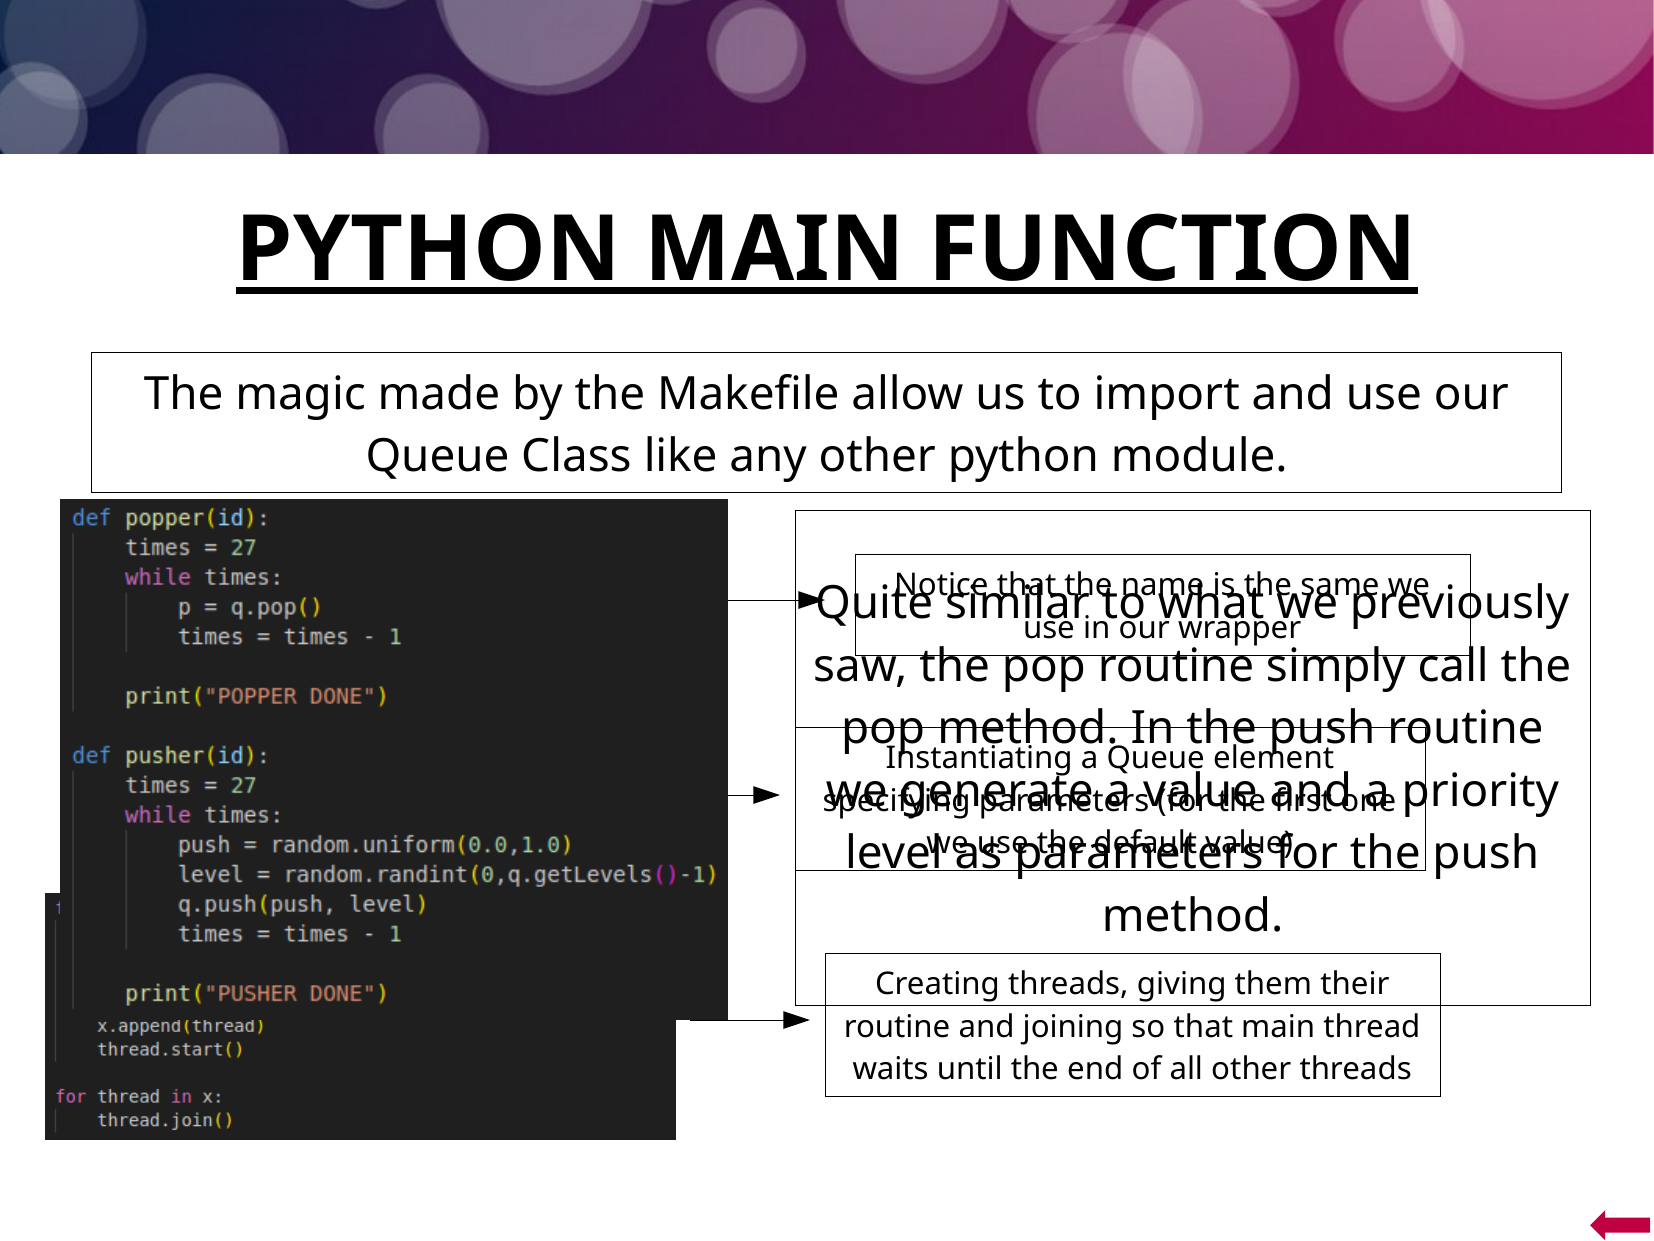

# PYTHON MAIN FUNCTION
The magic made by the Makefile allow us to import and use our Queue Class like any other python module.
Quite similar to what we previously saw, the pop routine simply call the pop method. In the push routine we generate a value and a priority level as parameters for the push method.
Notice that the name is the same we use in our wrapper
Instantiating a Queue element specifying parameters (for the first one we use the default value)
Creating threads, giving them their routine and joining so that main thread waits until the end of all other threads